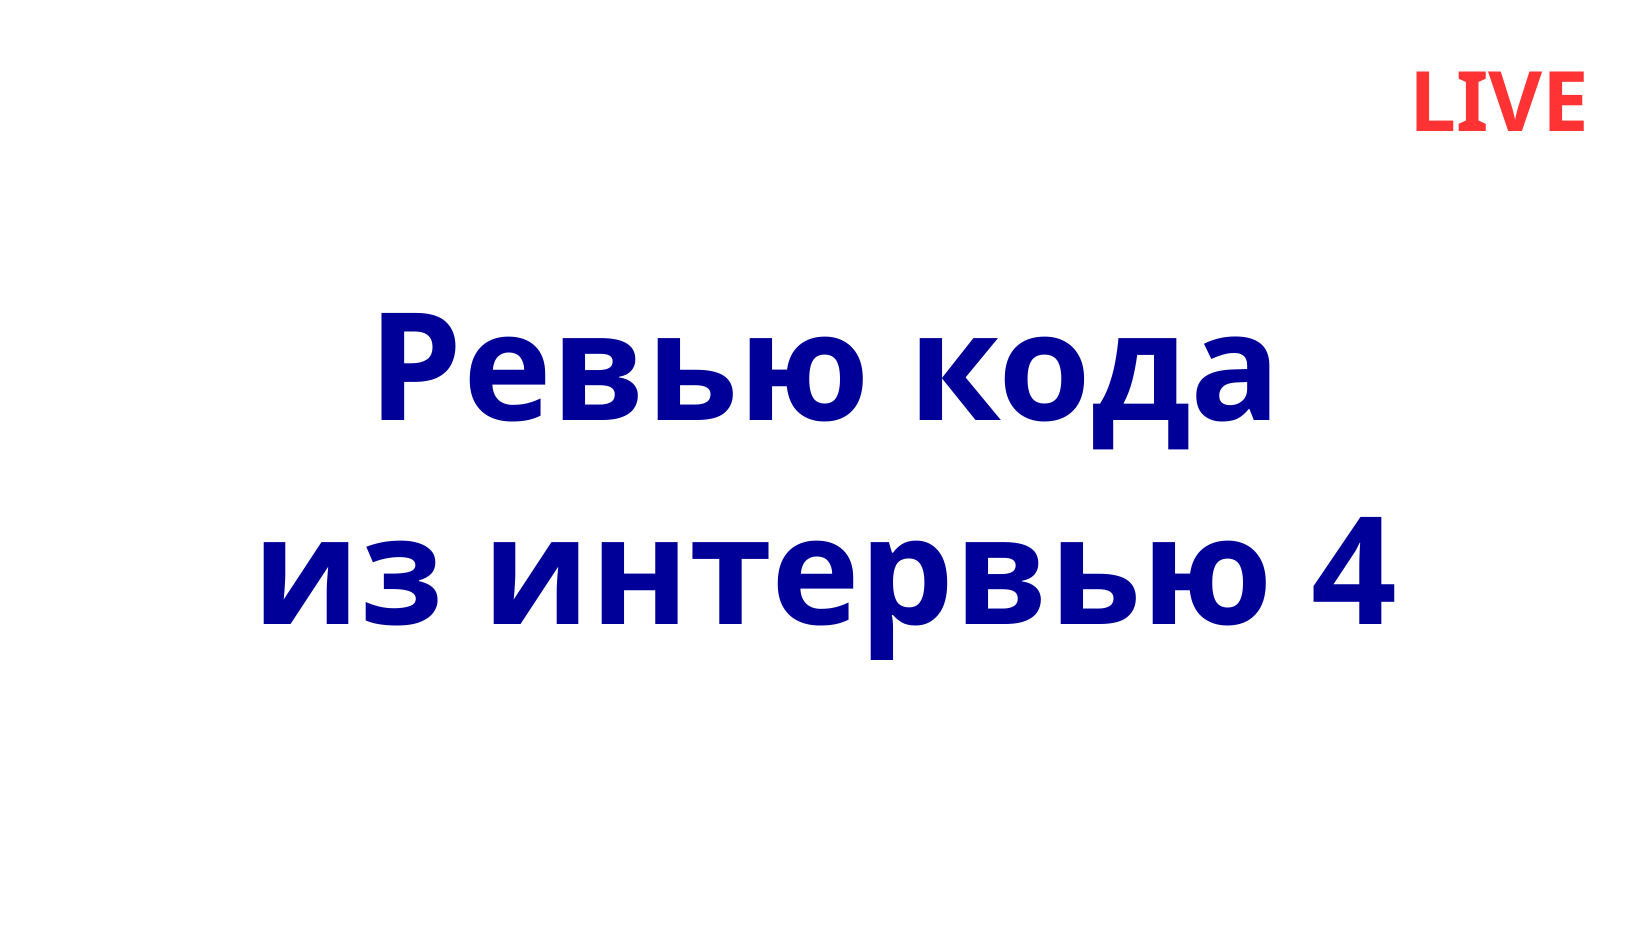

# Ревью кода
из интервью 4
LIVE